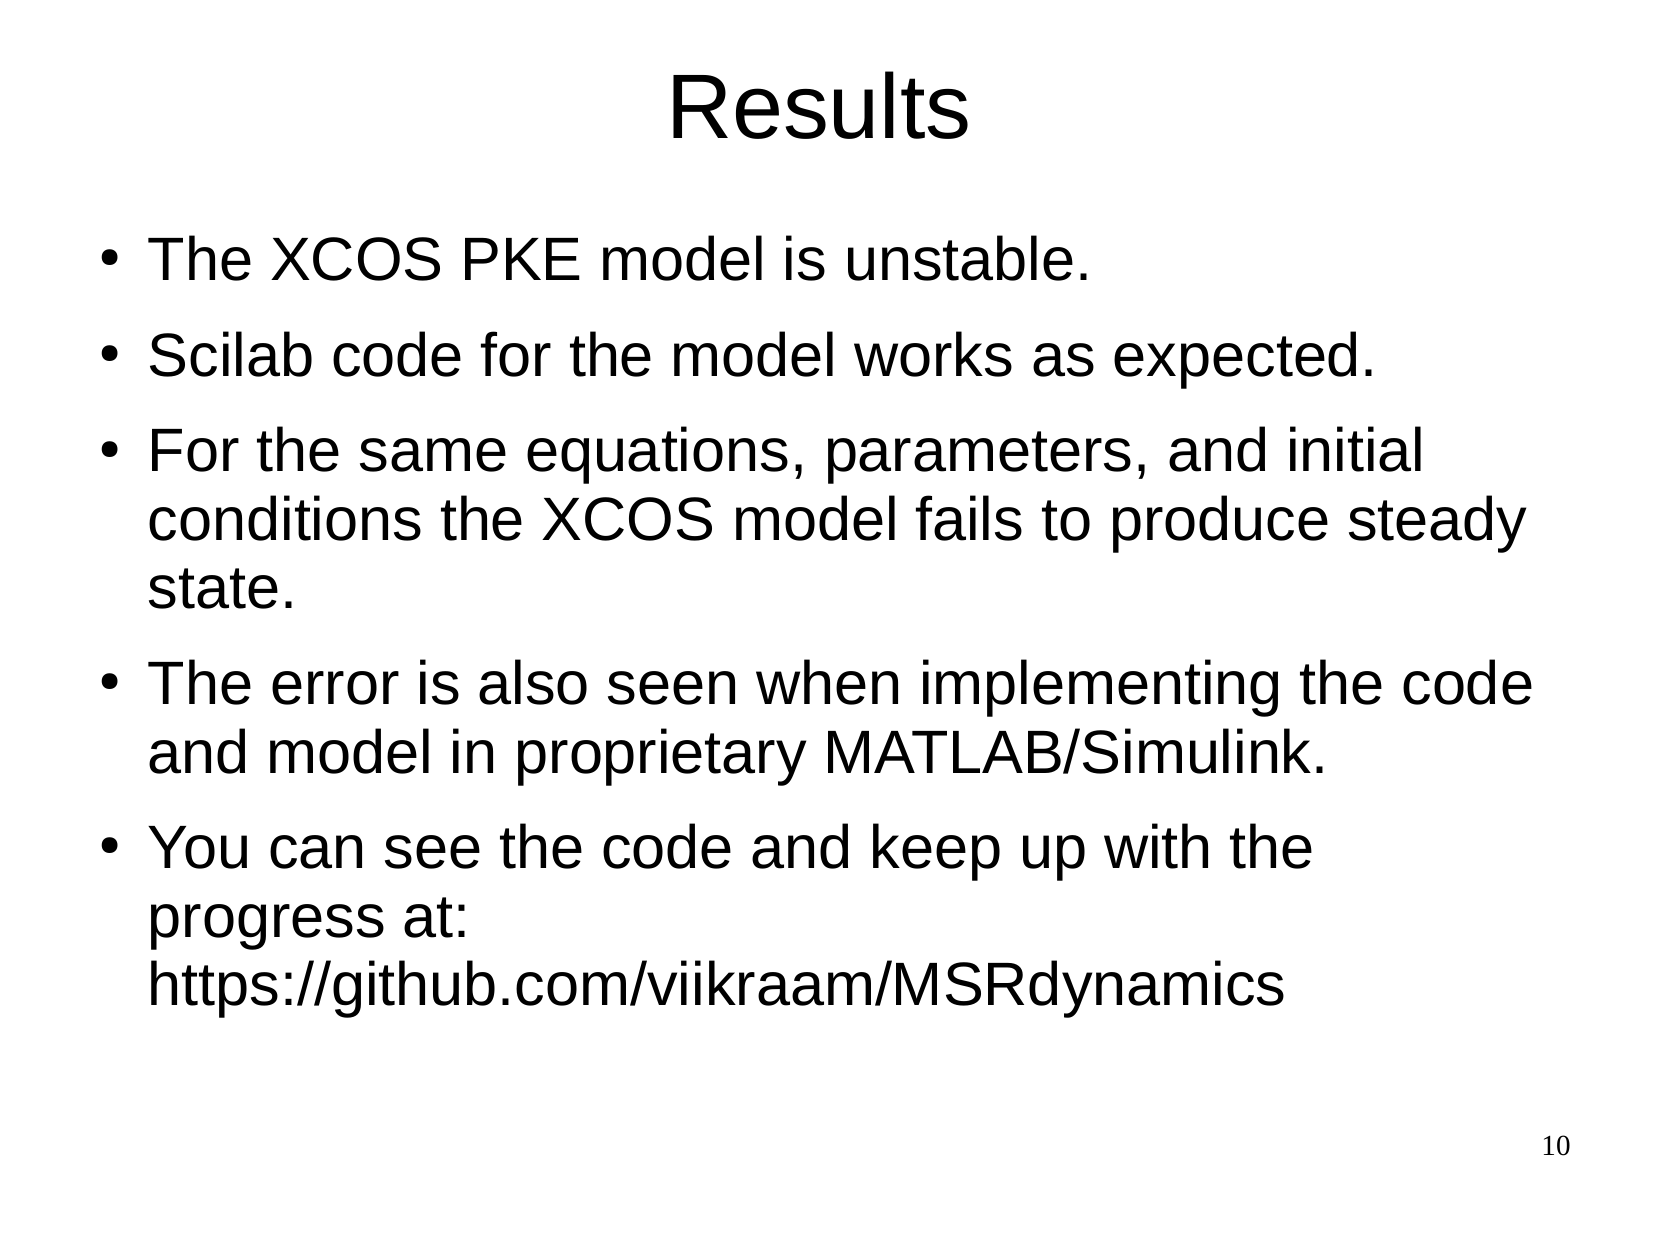

# Results
The XCOS PKE model is unstable.
Scilab code for the model works as expected.
For the same equations, parameters, and initial conditions the XCOS model fails to produce steady state.
The error is also seen when implementing the code and model in proprietary MATLAB/Simulink.
You can see the code and keep up with the progress at: https://github.com/viikraam/MSRdynamics
10